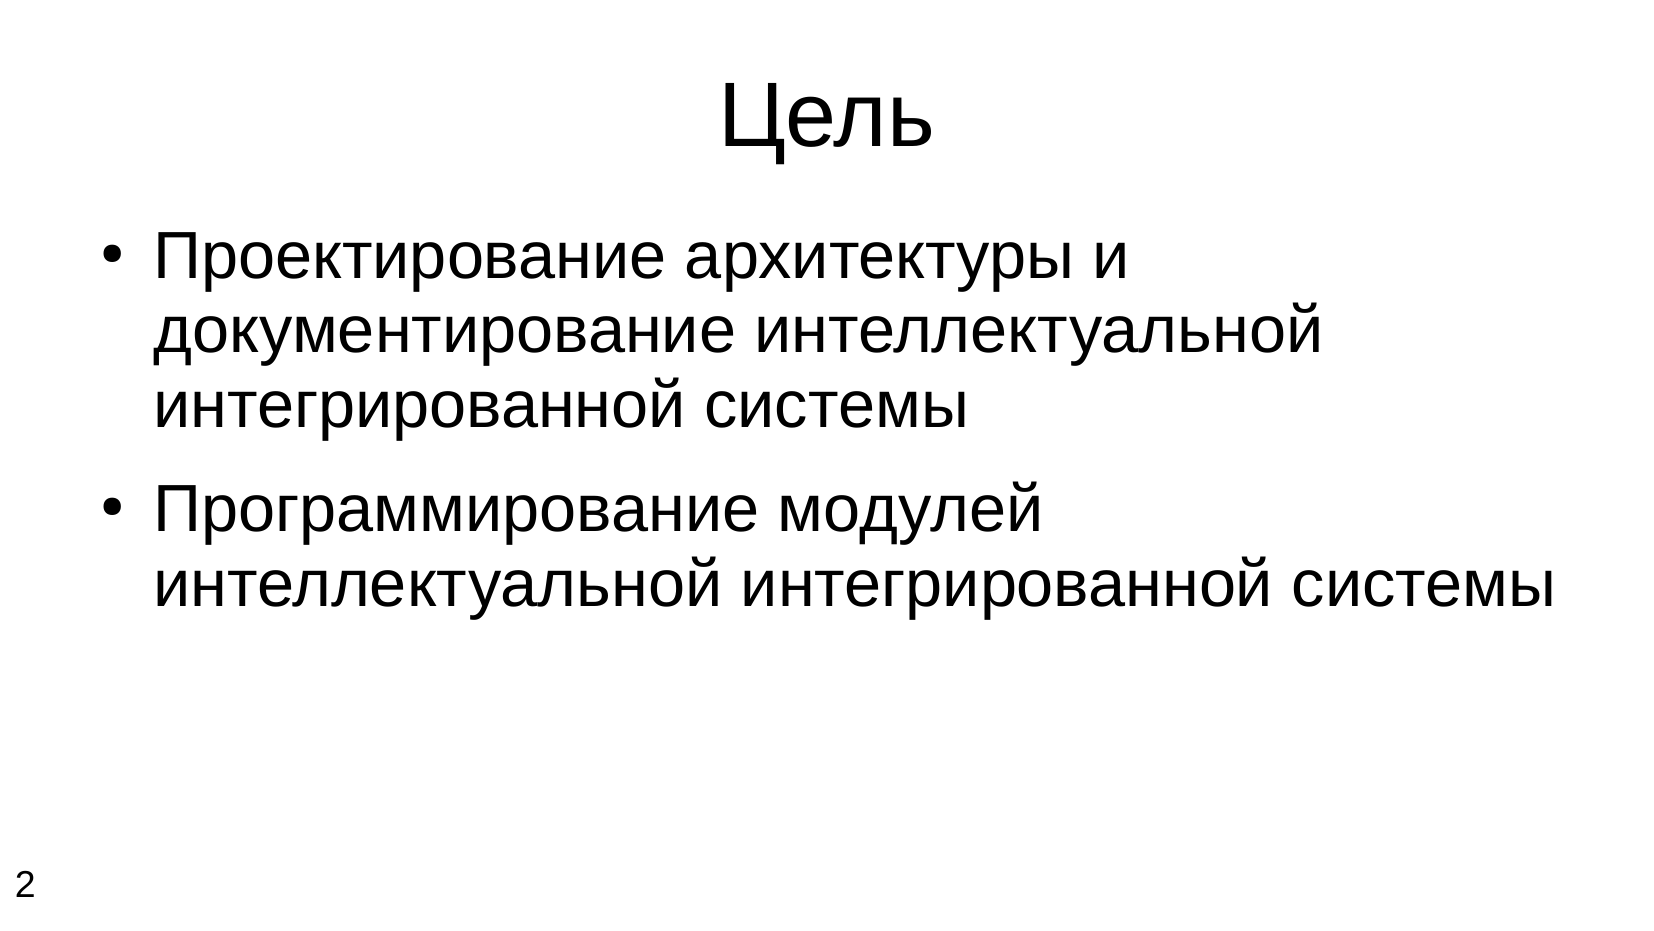

# Цель
Проектирование архитектуры и документирование интеллектуальной интегрированной системы
Программирование модулей интеллектуальной интегрированной системы